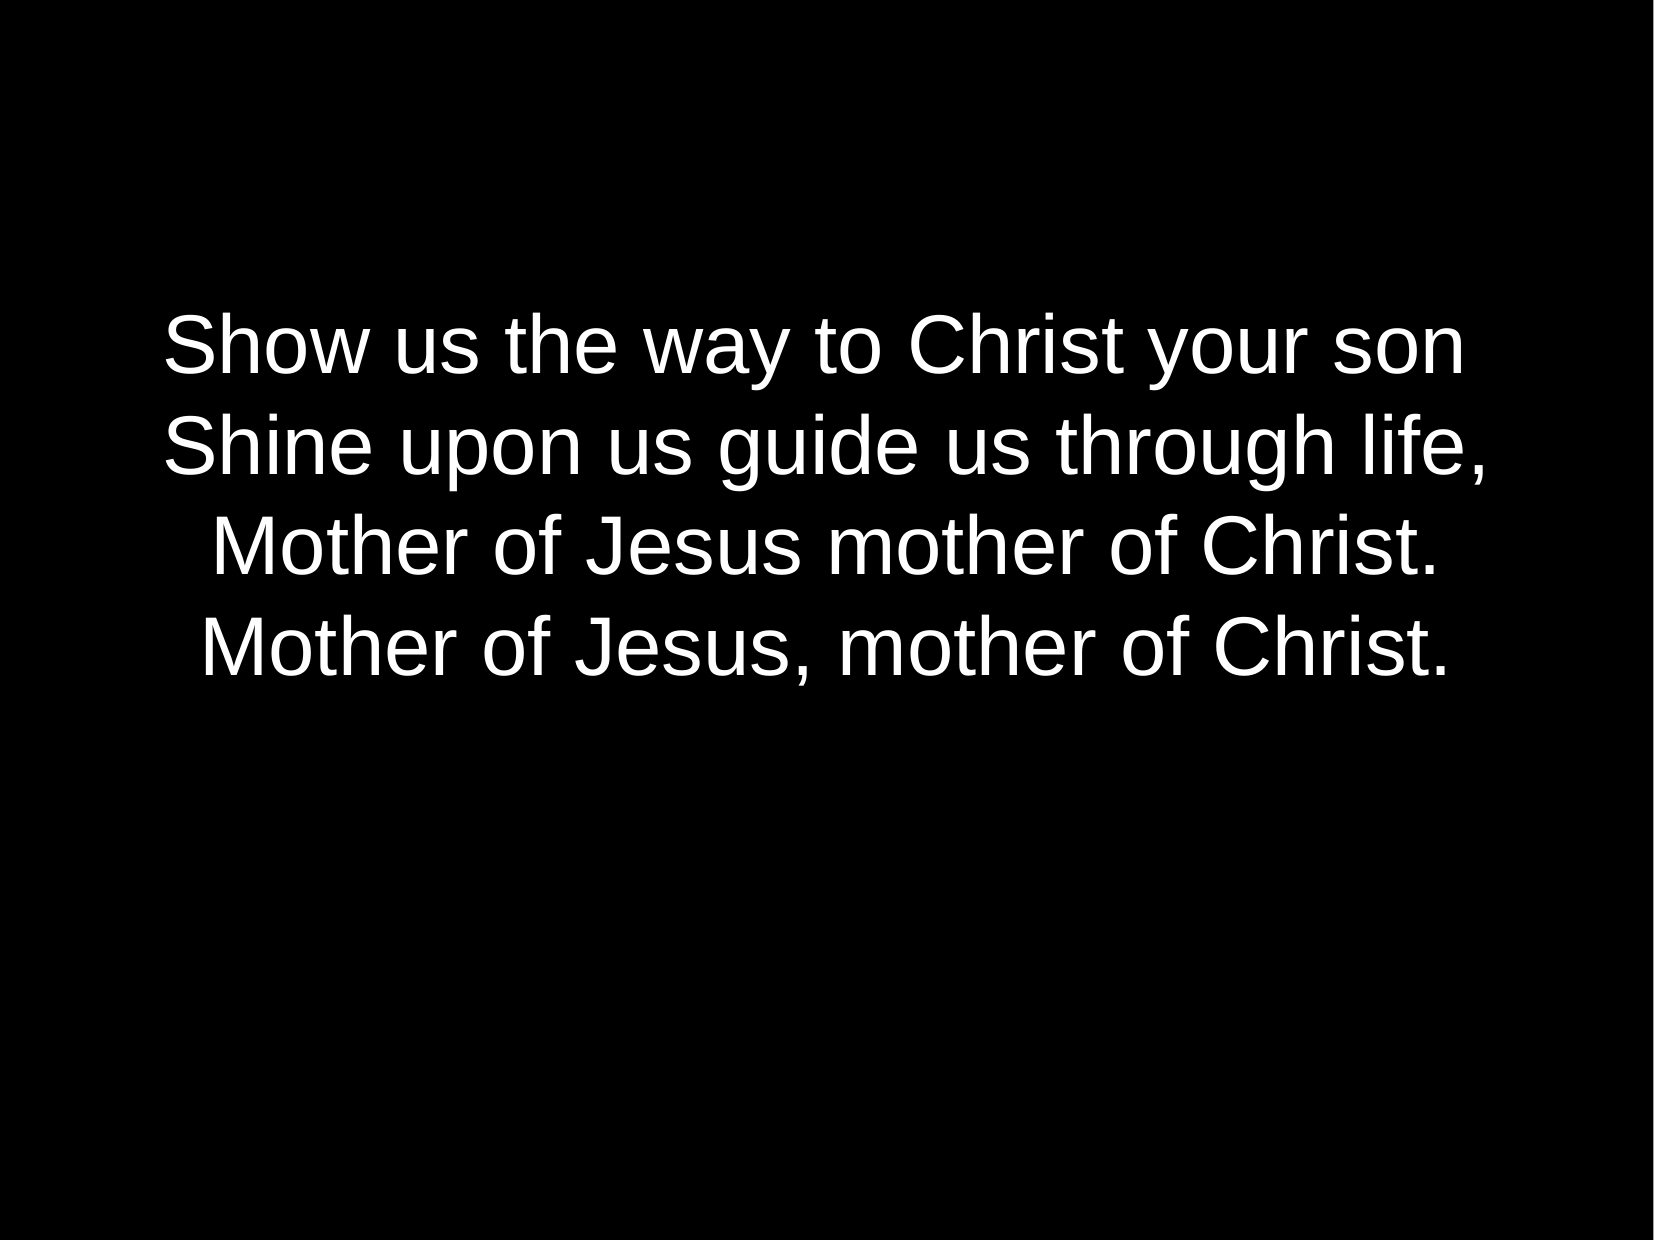

#
Show us the way to Christ your son
Shine upon us guide us through life,
Mother of Jesus mother of Christ.
Mother of Jesus, mother of Christ.